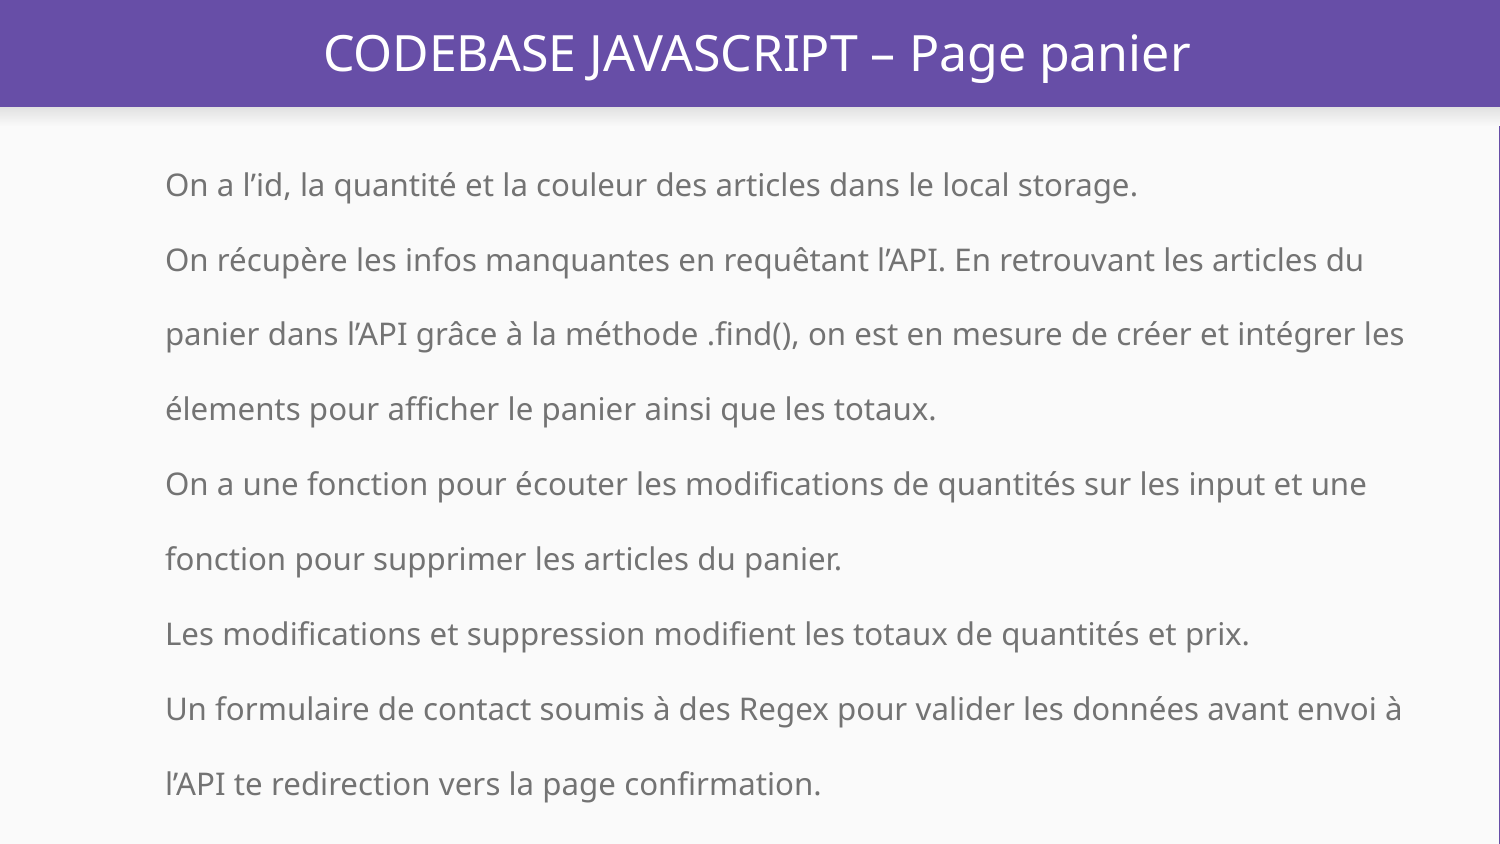

# CODEBASE JAVASCRIPT – Page panier
On a l’id, la quantité et la couleur des articles dans le local storage.
On récupère les infos manquantes en requêtant l’API. En retrouvant les articles du panier dans l’API grâce à la méthode .find(), on est en mesure de créer et intégrer les élements pour afficher le panier ainsi que les totaux.
On a une fonction pour écouter les modifications de quantités sur les input et une fonction pour supprimer les articles du panier.
Les modifications et suppression modifient les totaux de quantités et prix.
Un formulaire de contact soumis à des Regex pour valider les données avant envoi à l’API te redirection vers la page confirmation.